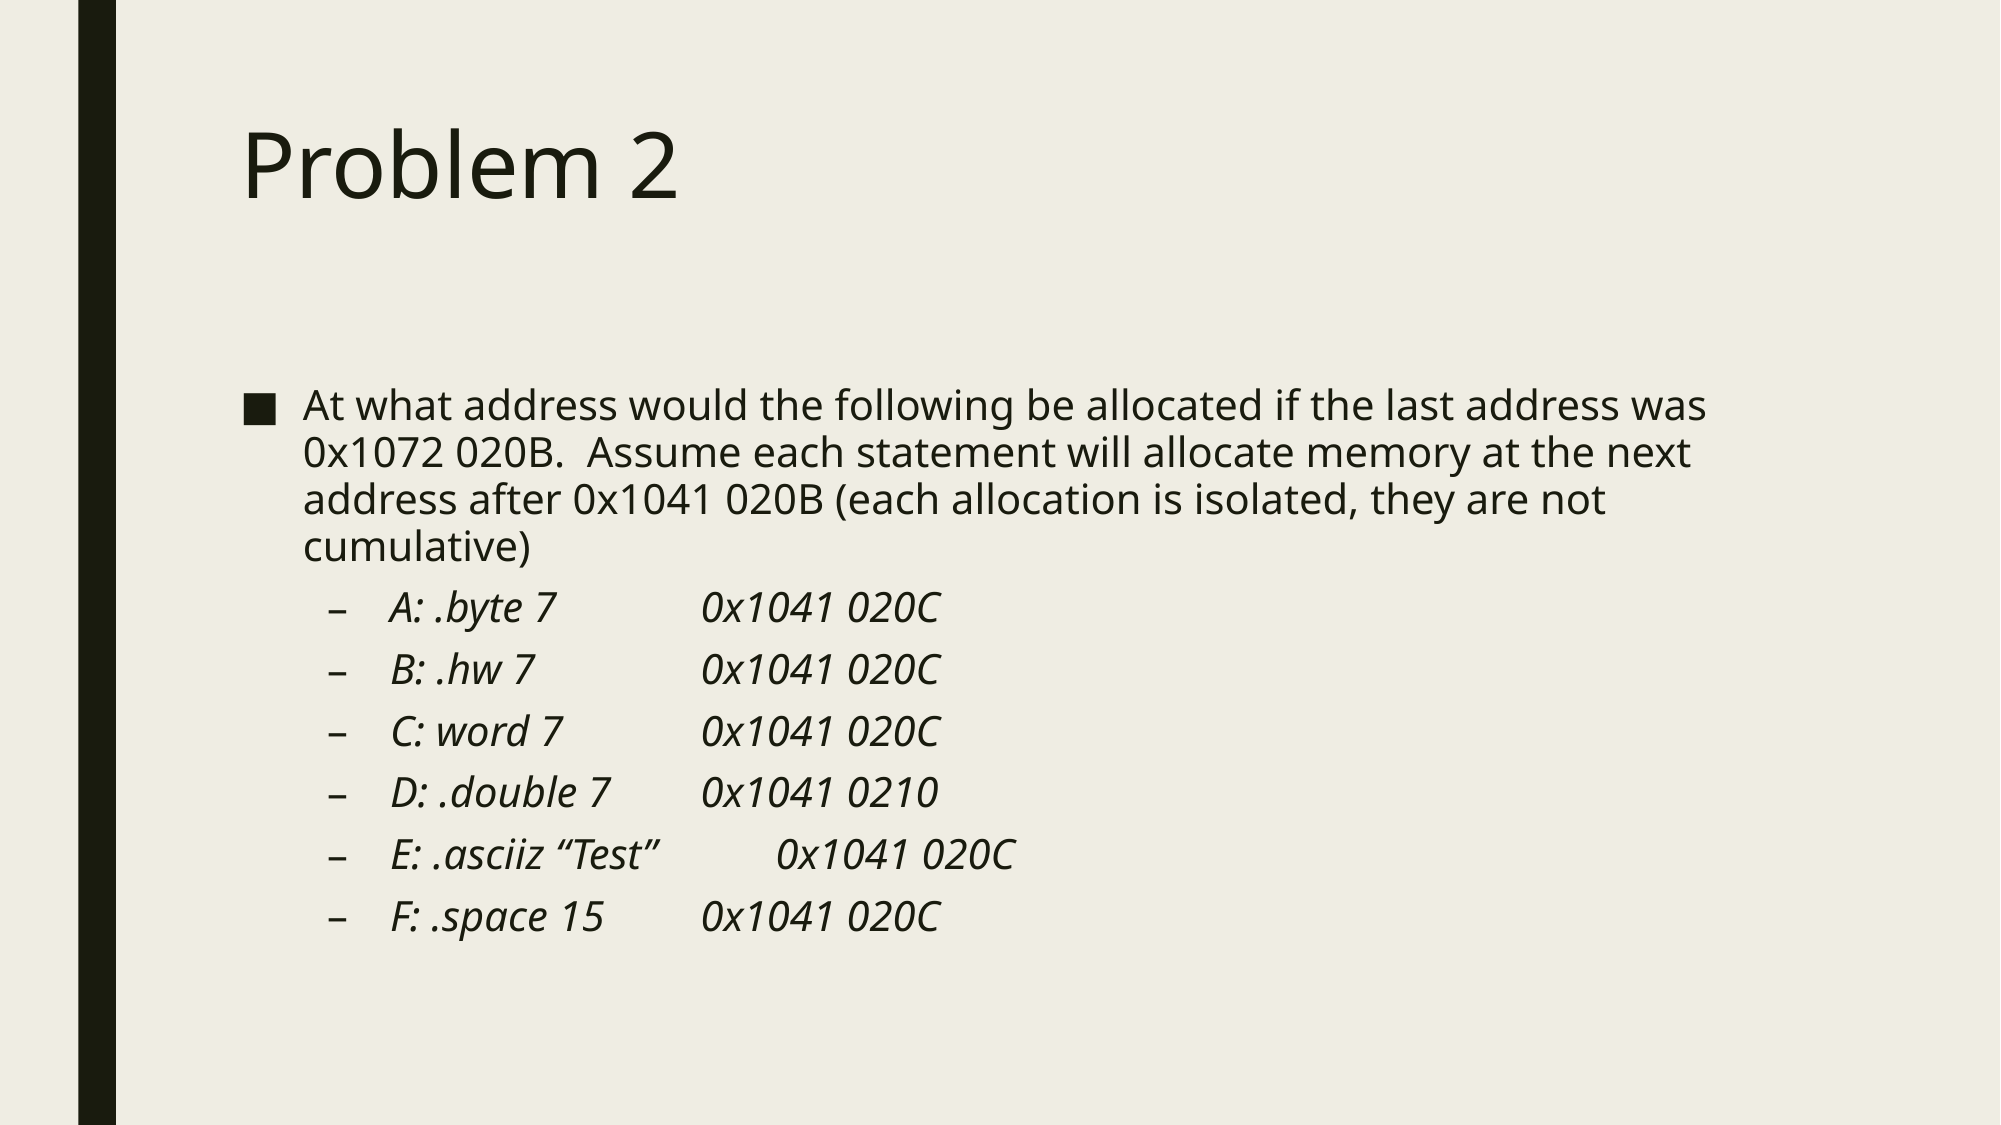

# Problem 2
At what address would the following be allocated if the last address was 0x1072 020B. Assume each statement will allocate memory at the next address after 0x1041 020B (each allocation is isolated, they are not cumulative)
A: .byte 7		 0x1041 020C
B: .hw 7			 0x1041 020C
C: word 7		 0x1041 020C
D: .double 7		 0x1041 0210
E: .asciiz “Test”		 0x1041 020C
F: .space 15		 0x1041 020C